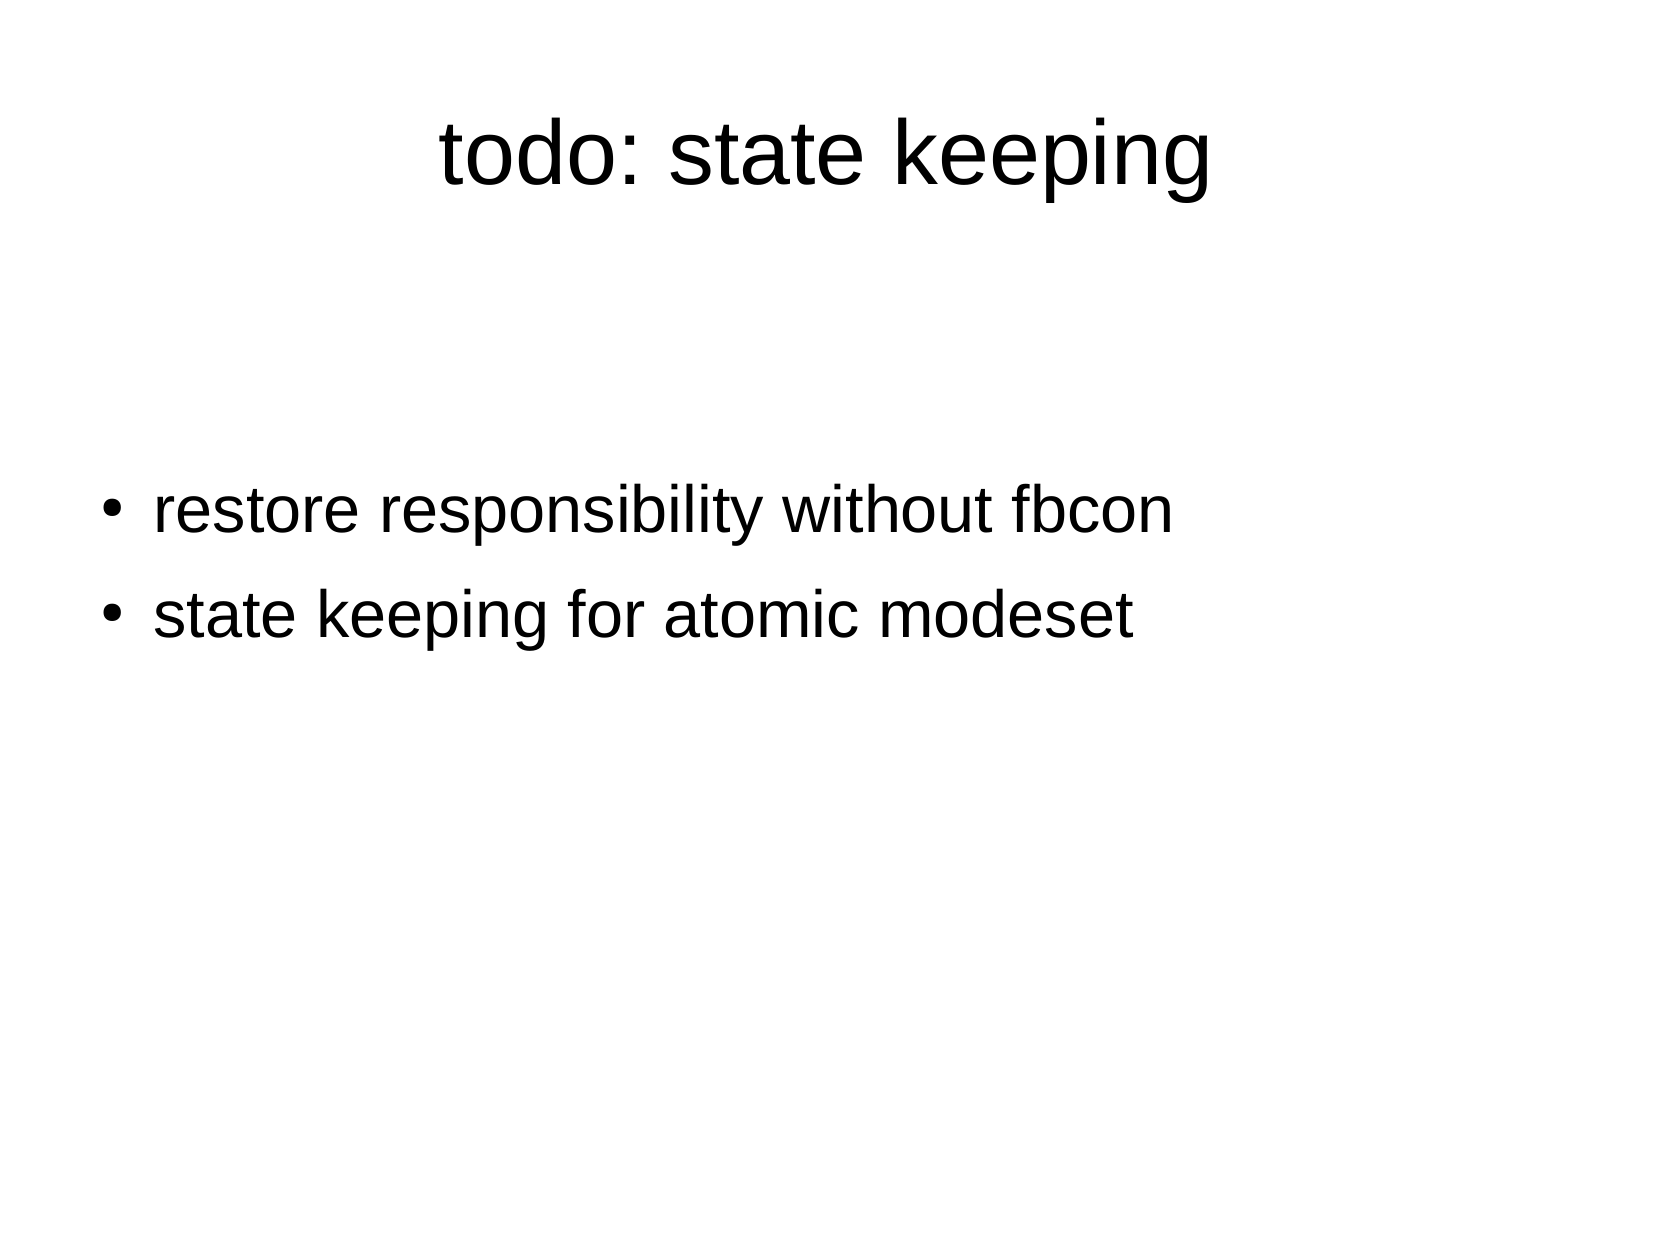

# todo: state keeping
restore responsibility without fbcon
state keeping for atomic modeset